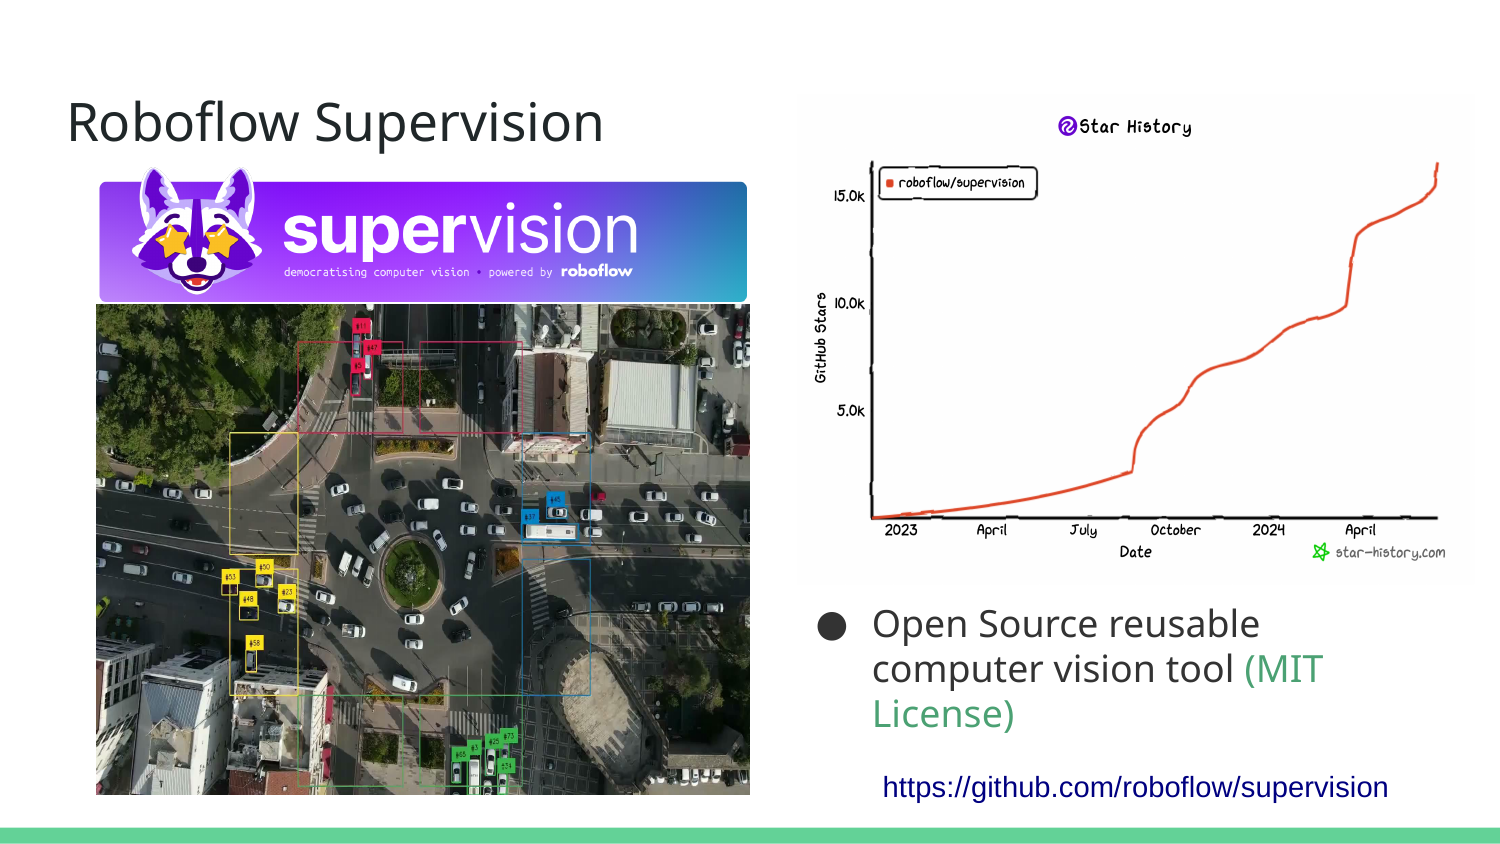

# Roboflow Supervision
Open Source reusable computer vision tool (MIT License)
https://github.com/roboflow/supervision